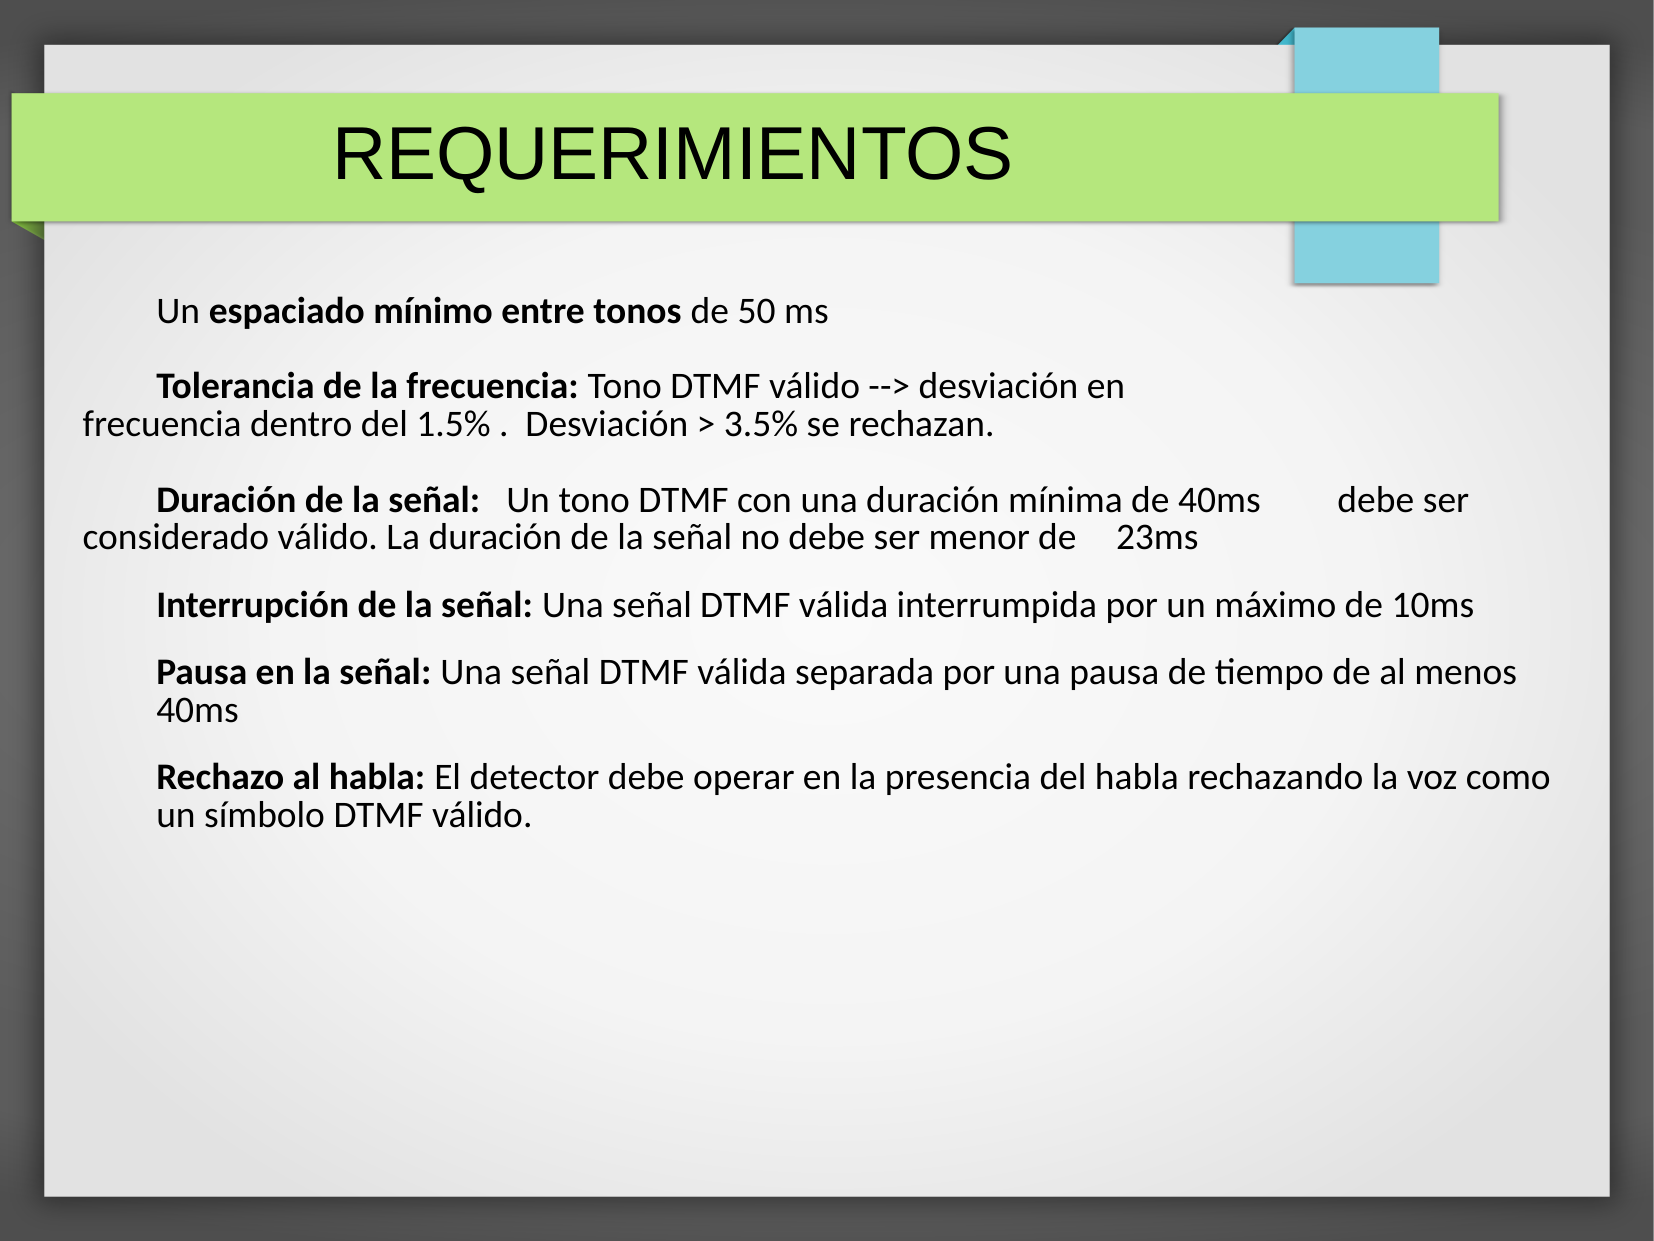

# REQUERIMIENTOS
	Un espaciado mínimo entre tonos de 50 ms
	Tolerancia de la frecuencia: Tono DTMF válido --> desviación en 					frecuencia dentro del 1.5% . Desviación > 3.5% se rechazan.
	Duración de la señal: Un tono DTMF con una duración mínima de 40ms 	debe ser considerado válido. La duración de la señal no debe ser menor de 	23ms
Interrupción de la señal: Una señal DTMF válida interrumpida por un máximo de 10ms
Pausa en la señal: Una señal DTMF válida separada por una pausa de tiempo de al menos 40ms
Rechazo al habla: El detector debe operar en la presencia del habla rechazando la voz como un símbolo DTMF válido.